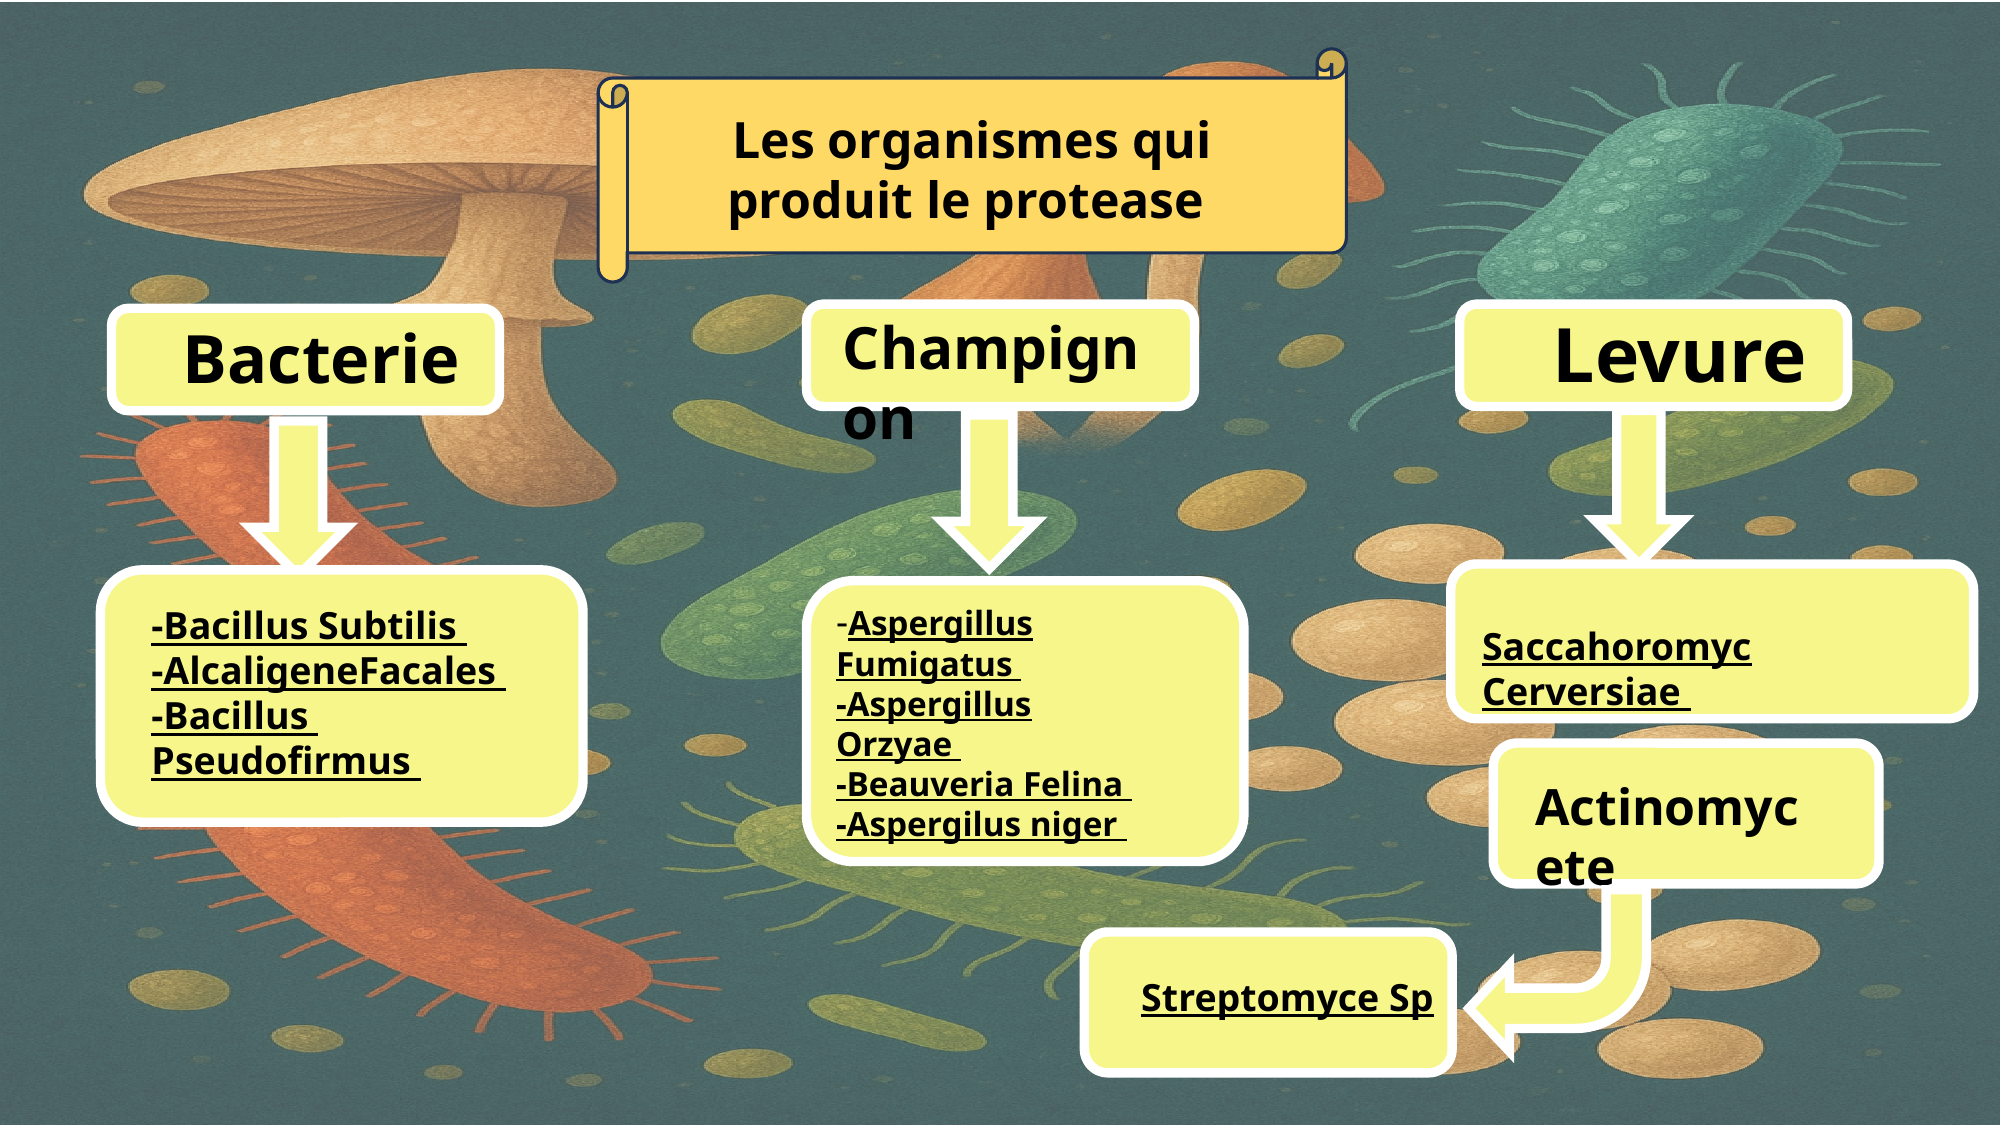

Les organismes qui produit le protease
#
Levure
Champignon
Bacterie
-Aspergillus Fumigatus
-Aspergillus Orzyae
-Beauveria Felina
-Aspergilus niger
-Bacillus Subtilis
-AlcaligeneFacales
-Bacillus Pseudofirmus
Saccahoromyc Cerversiae
Actinomycete
Streptomyce Sp